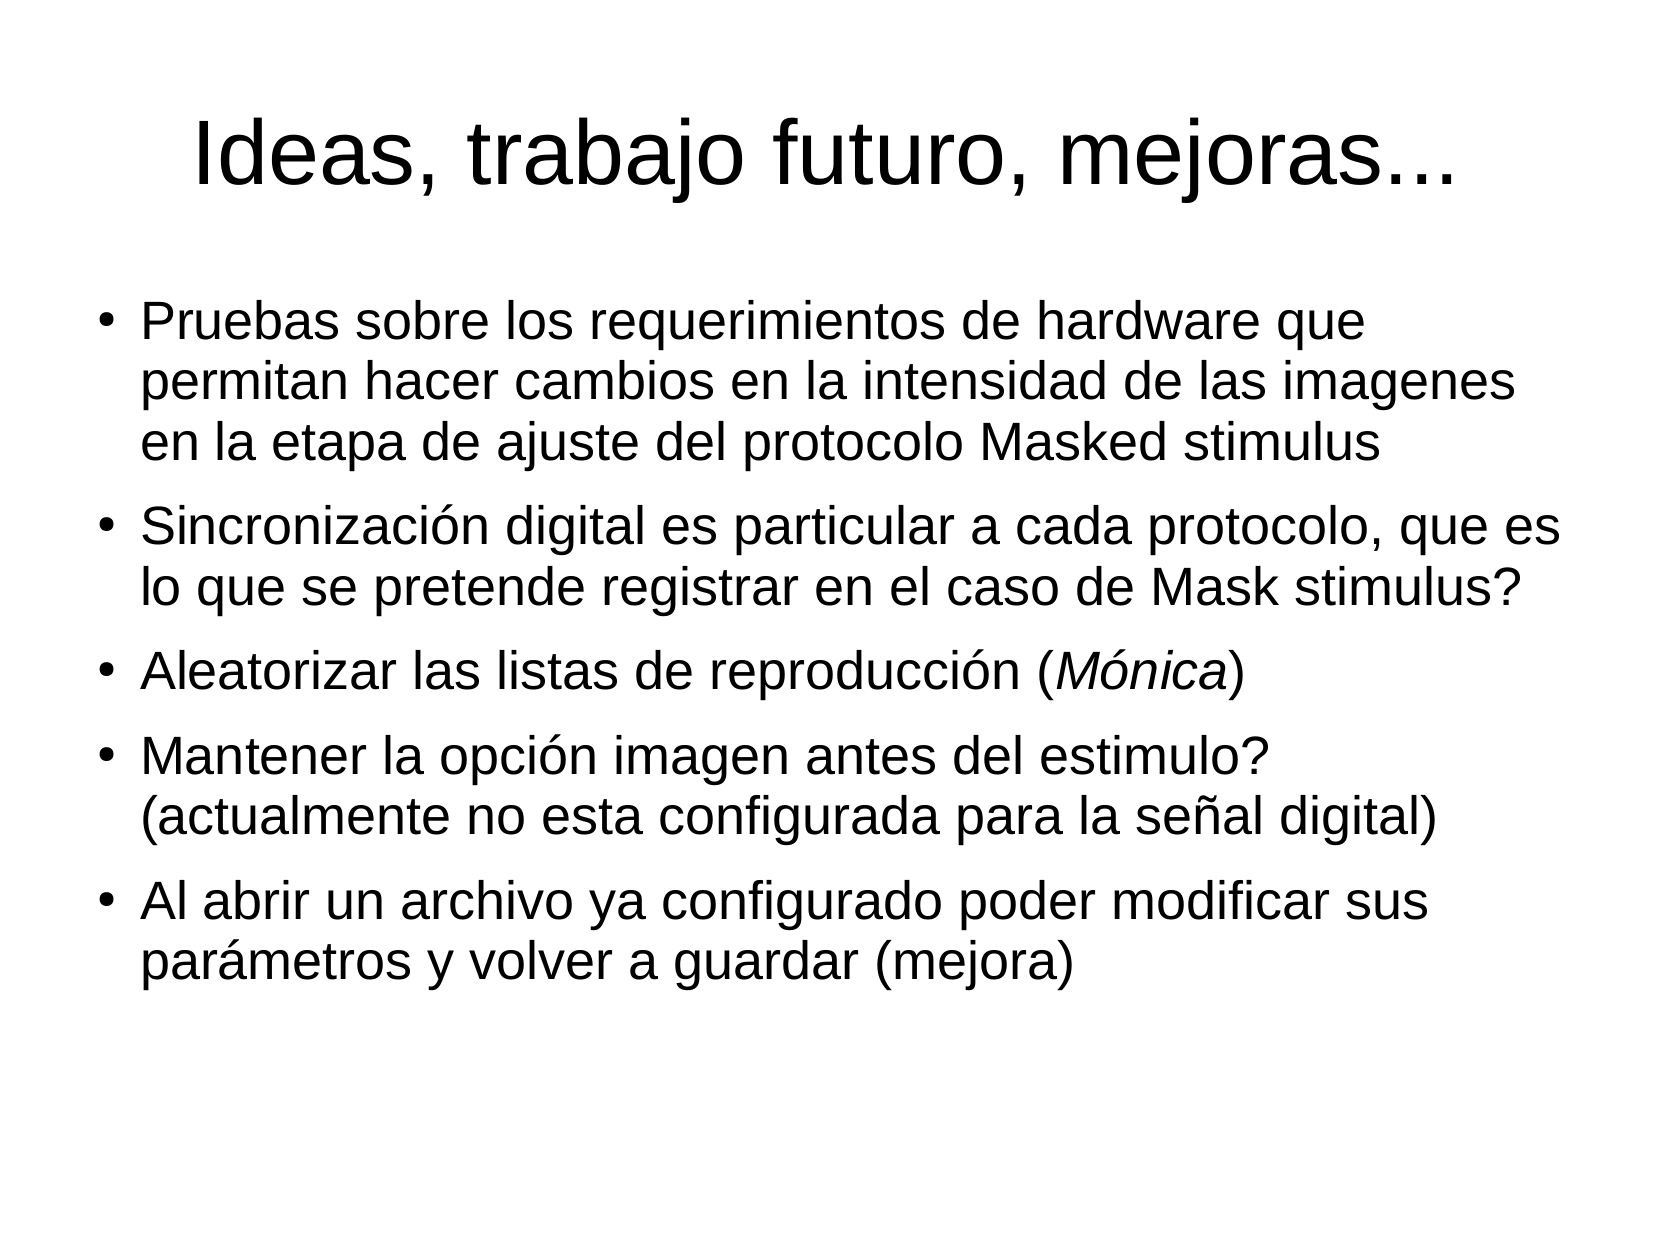

# Ideas, trabajo futuro, mejoras...
Pruebas sobre los requerimientos de hardware que permitan hacer cambios en la intensidad de las imagenes en la etapa de ajuste del protocolo Masked stimulus
Sincronización digital es particular a cada protocolo, que es lo que se pretende registrar en el caso de Mask stimulus?
Aleatorizar las listas de reproducción (Mónica)
Mantener la opción imagen antes del estimulo? (actualmente no esta configurada para la señal digital)
Al abrir un archivo ya configurado poder modificar sus parámetros y volver a guardar (mejora)